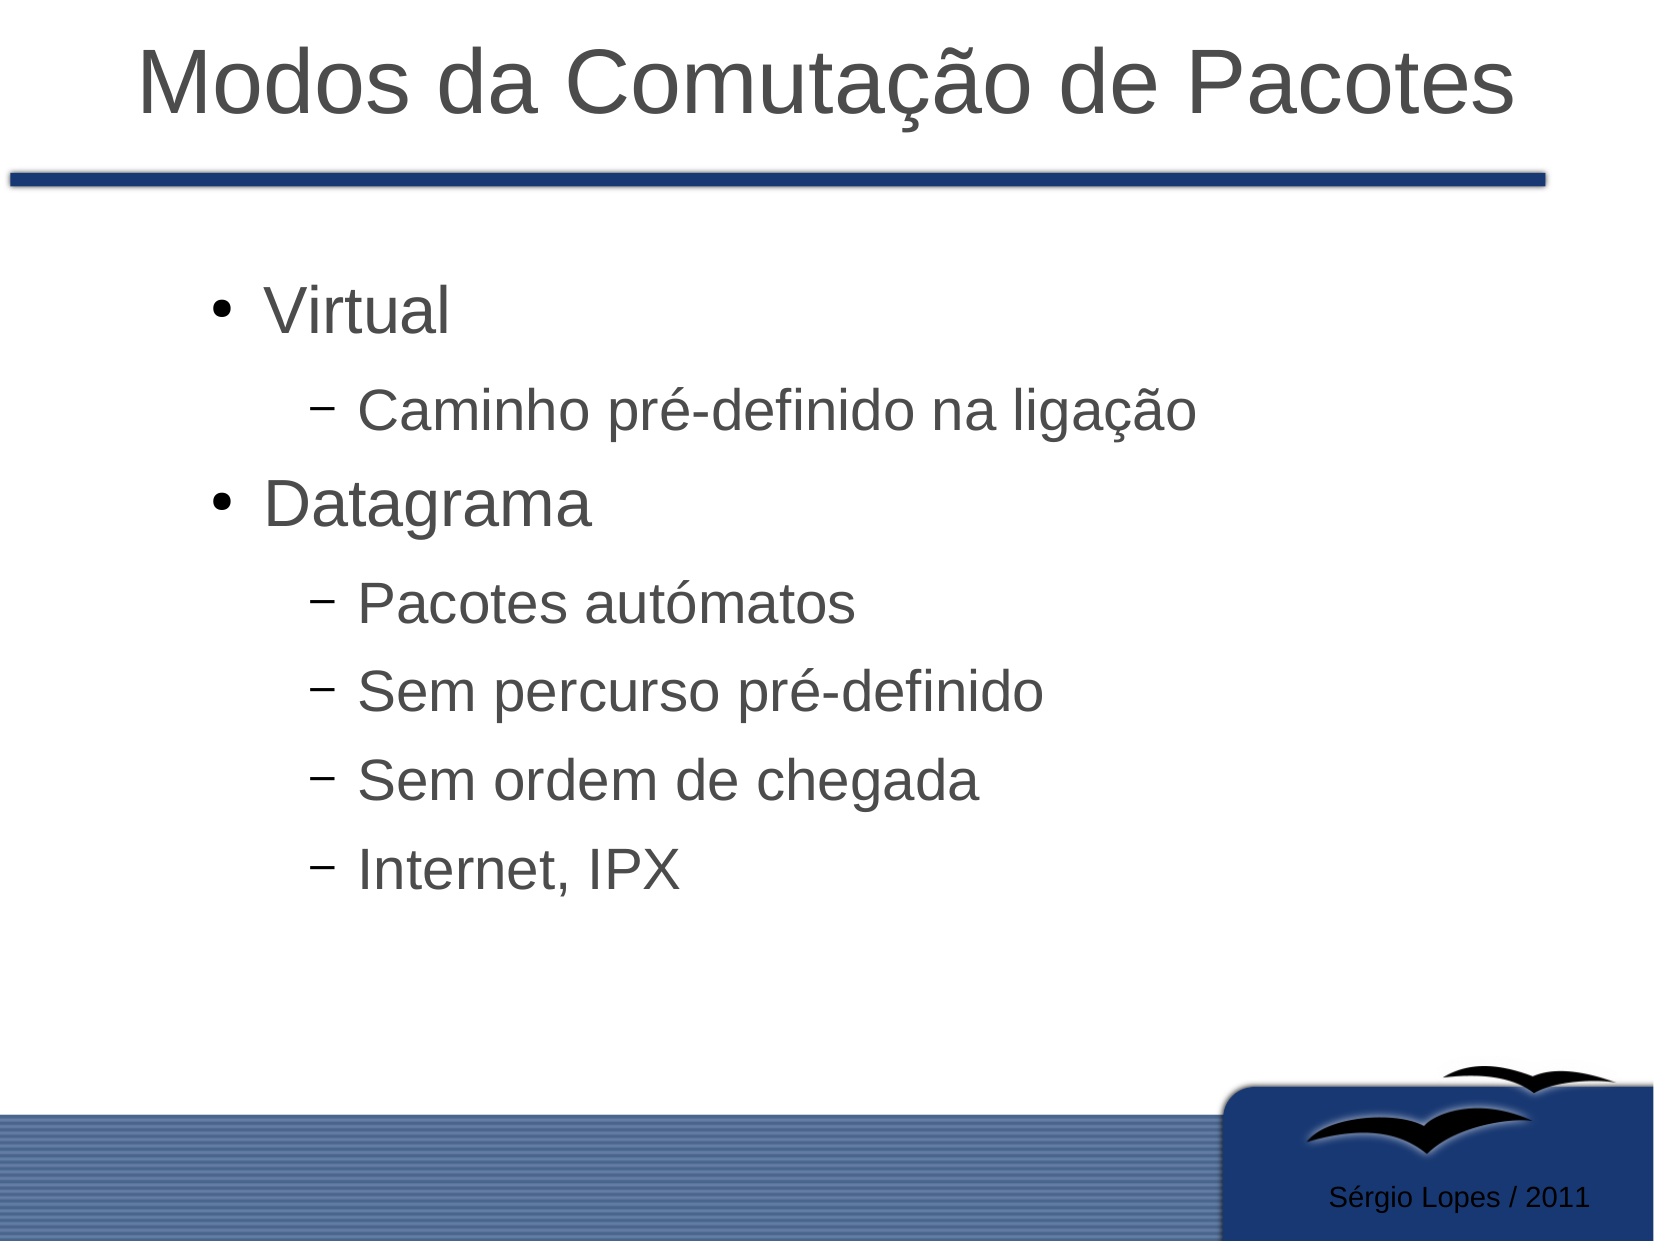

# Modos da Comutação de Pacotes
Virtual
Caminho pré-definido na ligação
Datagrama
Pacotes autómatos
Sem percurso pré-definido
Sem ordem de chegada
Internet, IPX
Sérgio Lopes / 2011